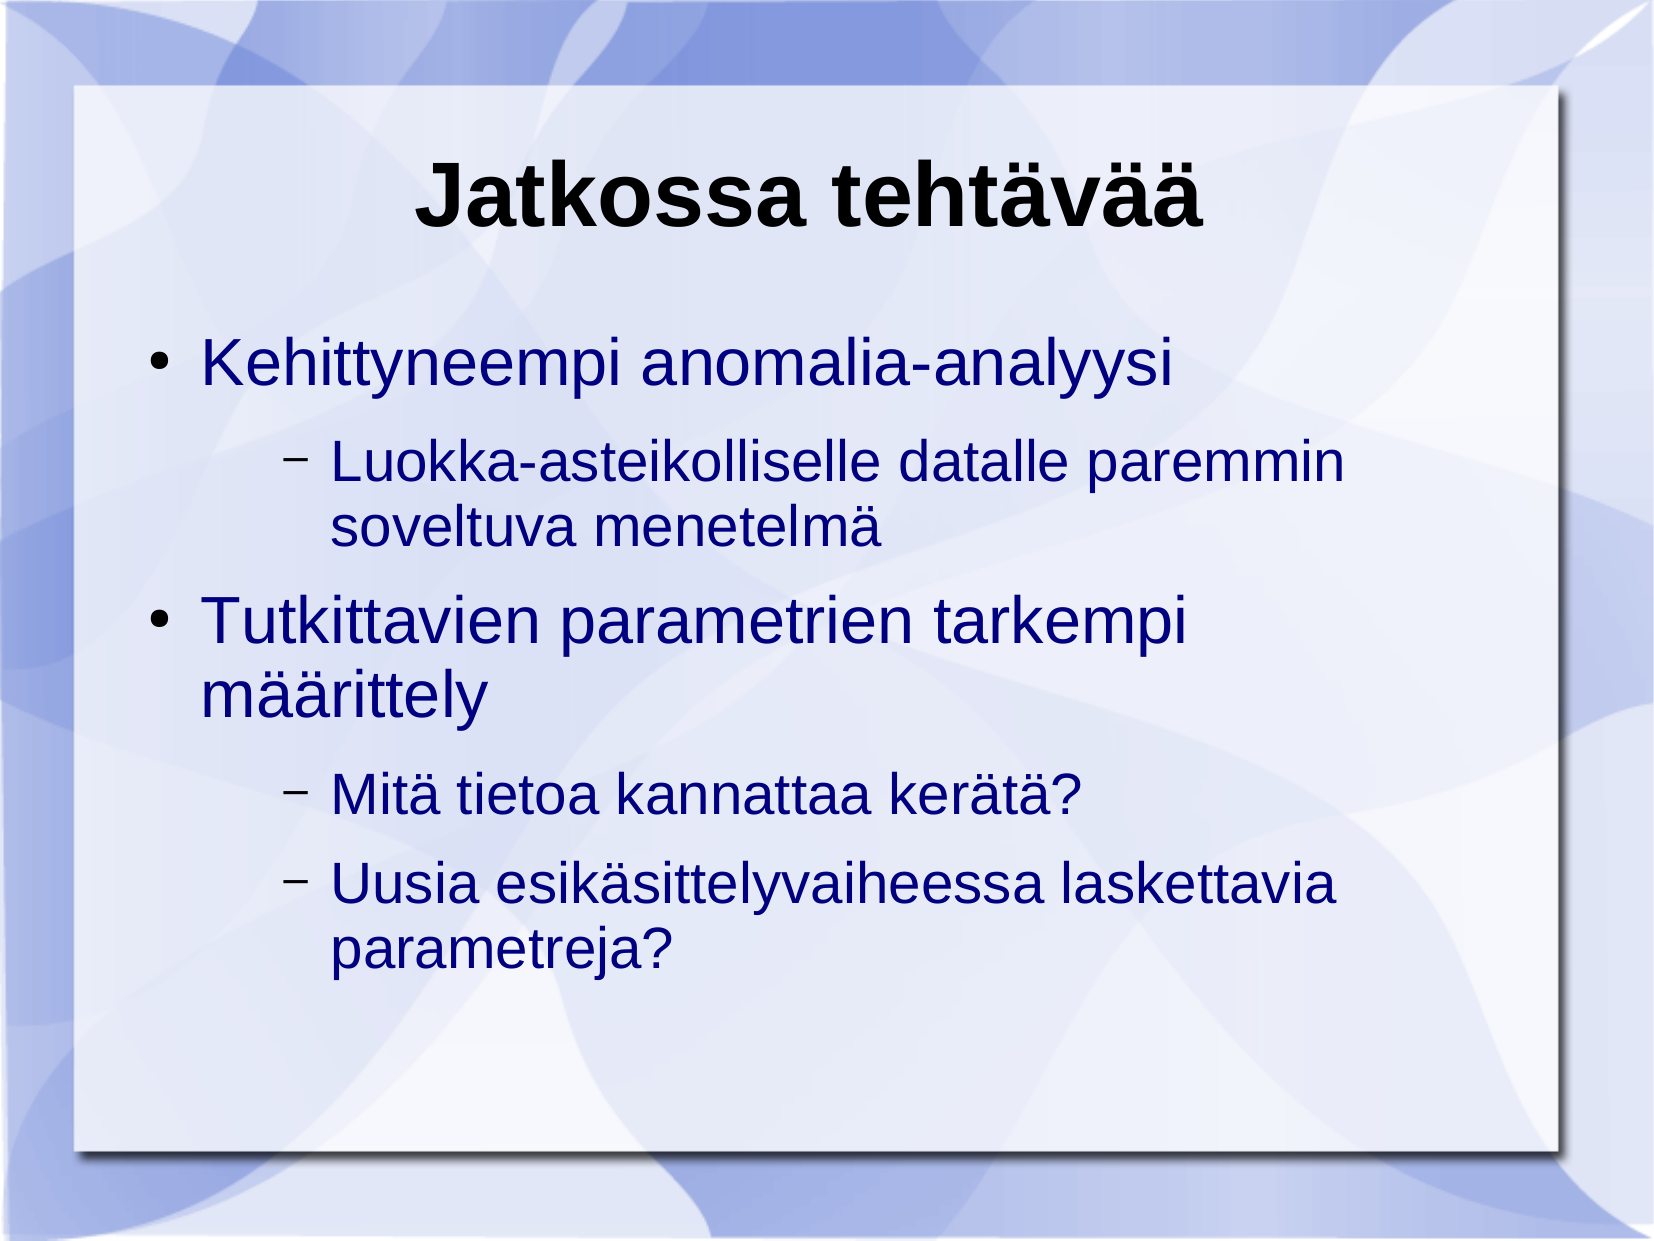

# Jatkossa tehtävää
Kehittyneempi anomalia-analyysi
Luokka-asteikolliselle datalle paremmin soveltuva menetelmä
Tutkittavien parametrien tarkempi määrittely
Mitä tietoa kannattaa kerätä?
Uusia esikäsittelyvaiheessa laskettavia parametreja?